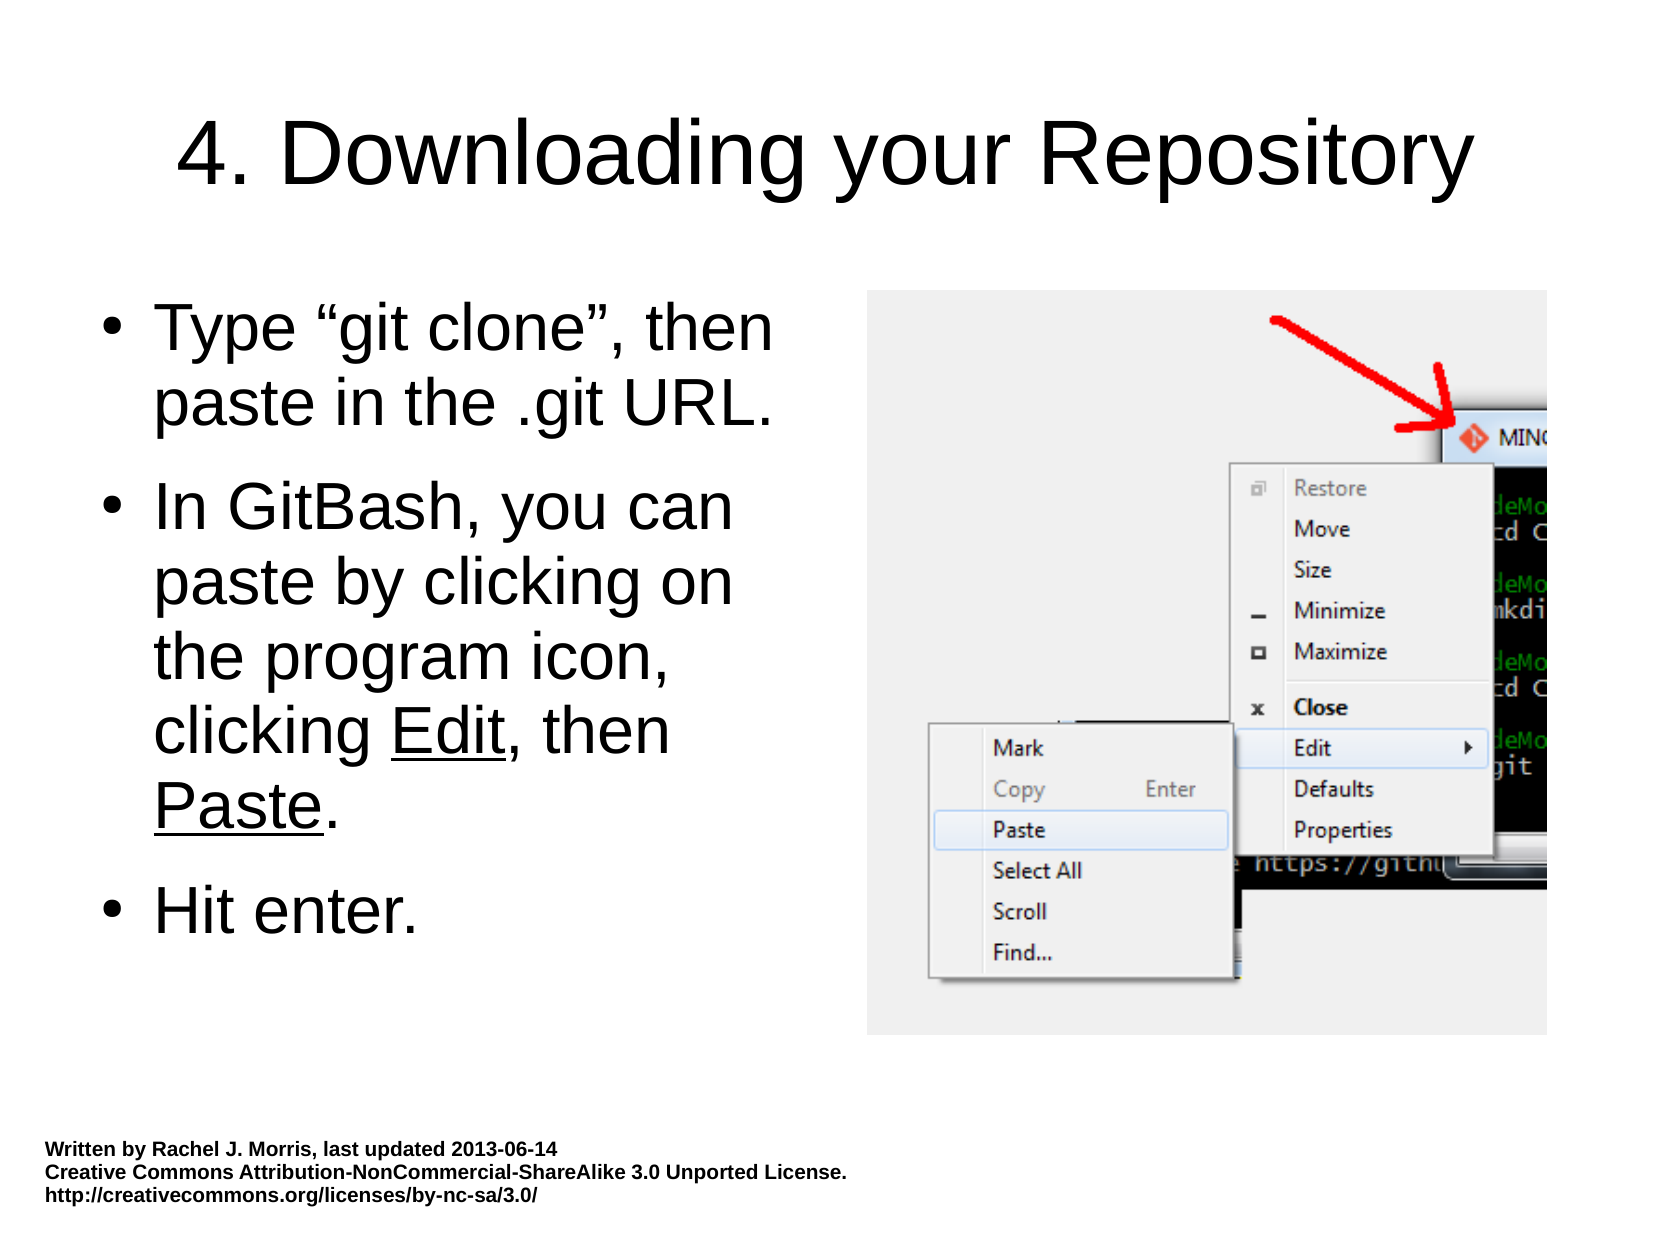

# 4. Downloading your Repository
Type “git clone”, then paste in the .git URL.
In GitBash, you can paste by clicking on the program icon, clicking Edit, then Paste.
Hit enter.